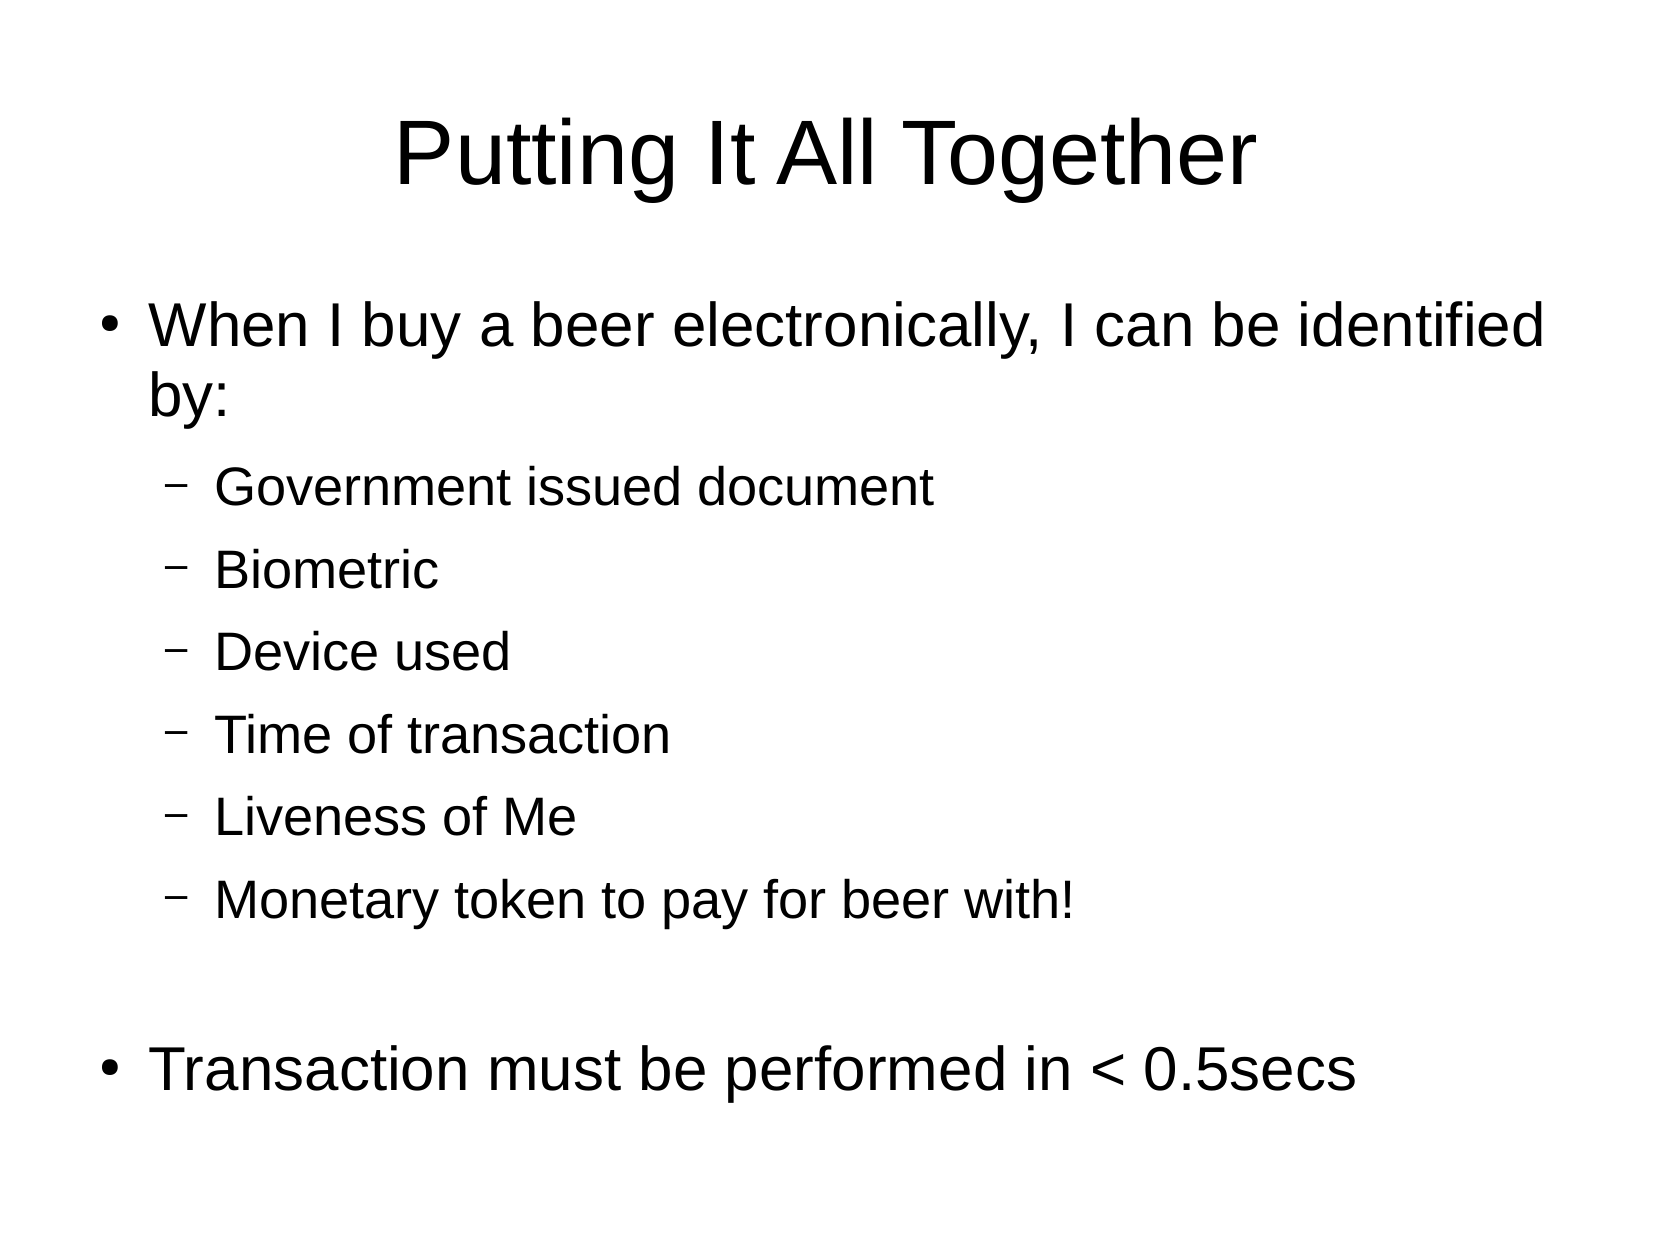

# Putting It All Together
When I buy a beer electronically, I can be identified by:
Government issued document
Biometric
Device used
Time of transaction
Liveness of Me
Monetary token to pay for beer with!
Transaction must be performed in < 0.5secs